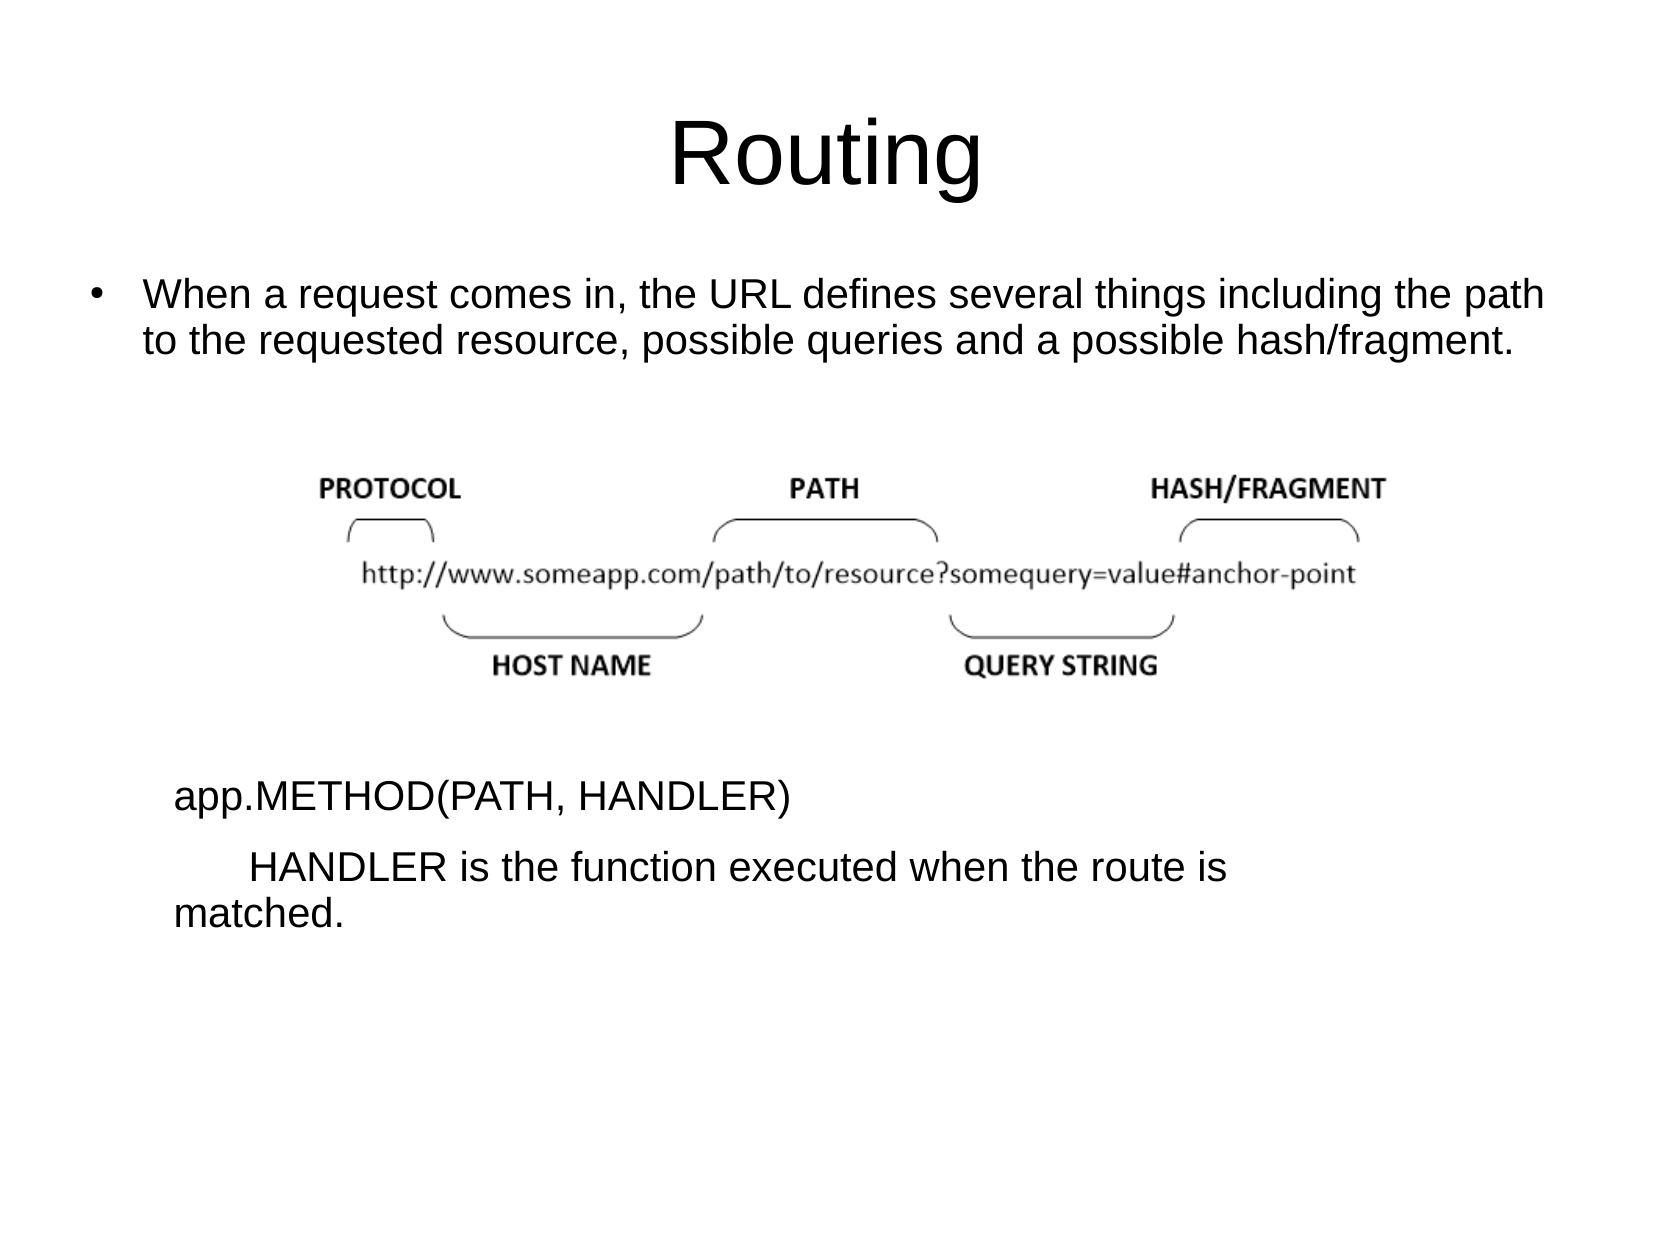

# Routing
When a request comes in, the URL defines several things including the path to the requested resource, possible queries and a possible hash/fragment.
app.METHOD(PATH, HANDLER)
	HANDLER is the function executed when the route is matched.